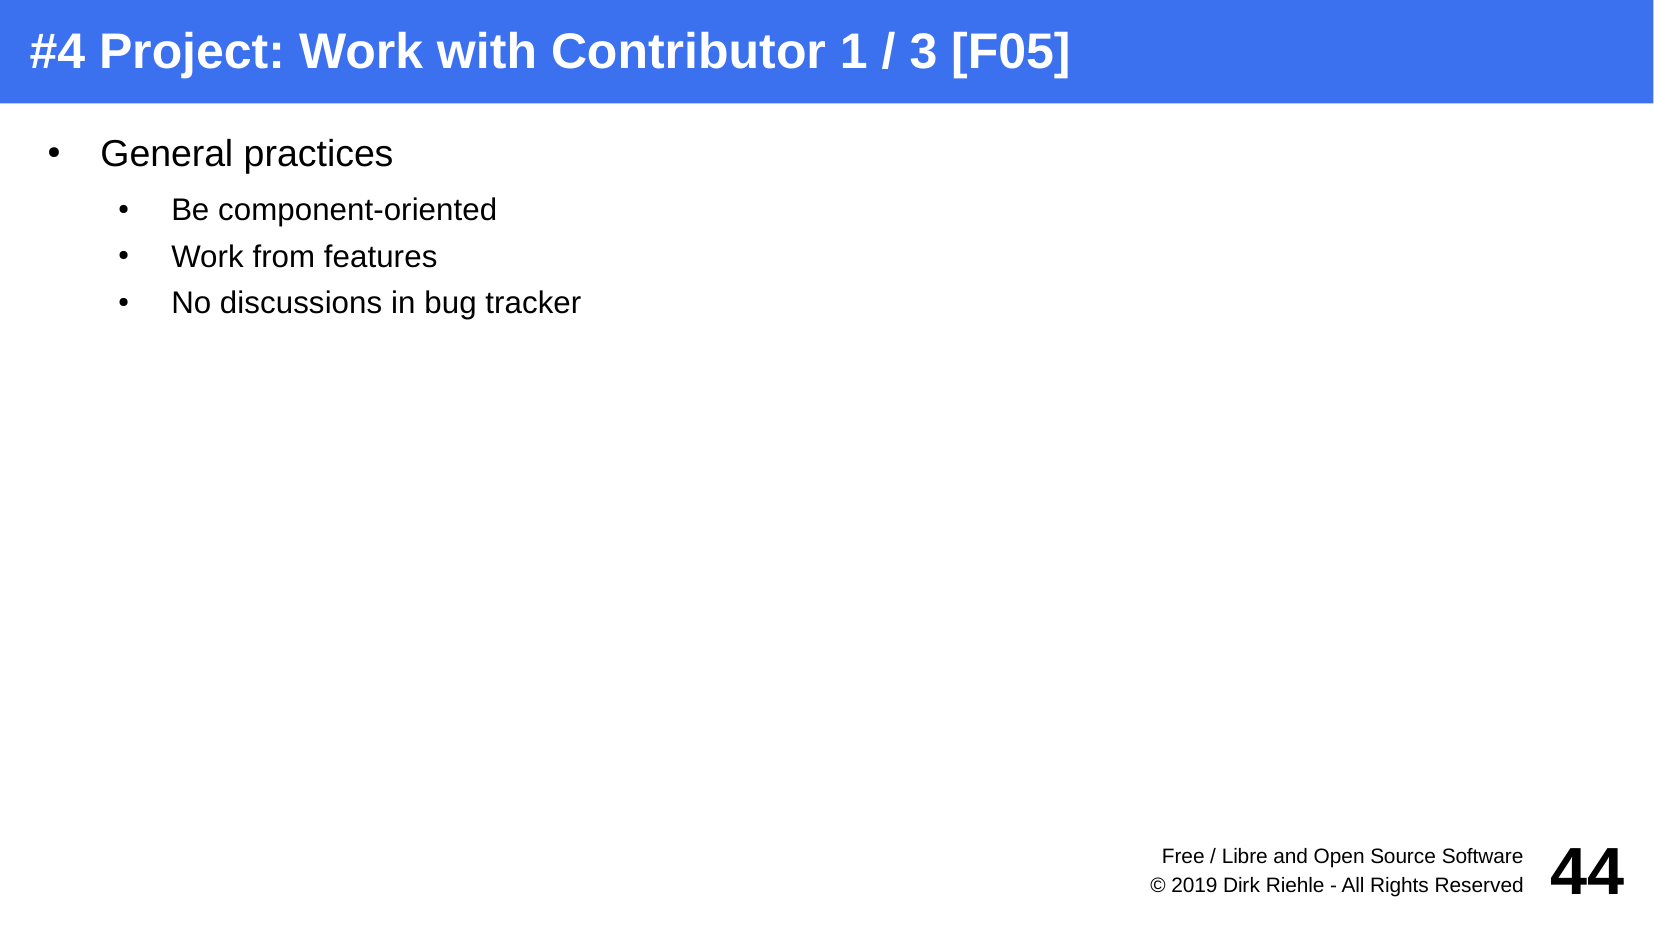

# #4 Project: Work with Contributor 1 / 3 [F05]
General practices
Be component-oriented
Work from features
No discussions in bug tracker
Free / Libre and Open Source Software
44
© 2019 Dirk Riehle - All Rights Reserved